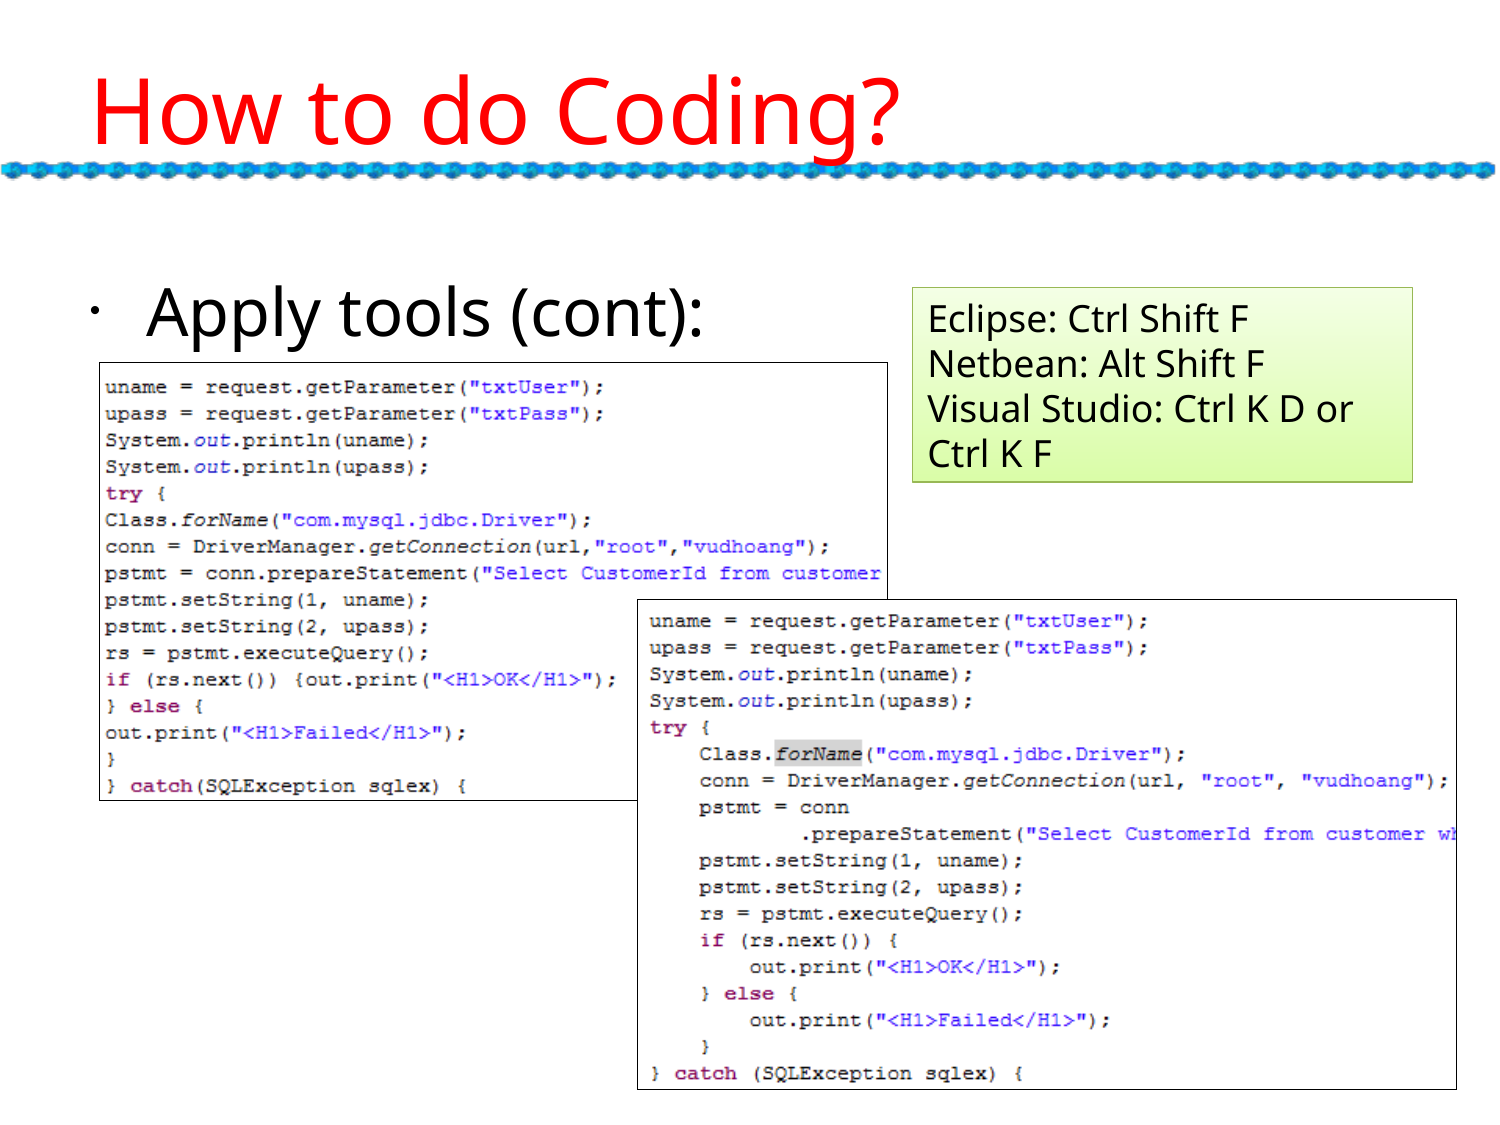

How to do Coding?
# Apply tools (cont):
Eclipse: Ctrl Shift F
Netbean: Alt Shift F
Visual Studio: Ctrl K D or Ctrl K F